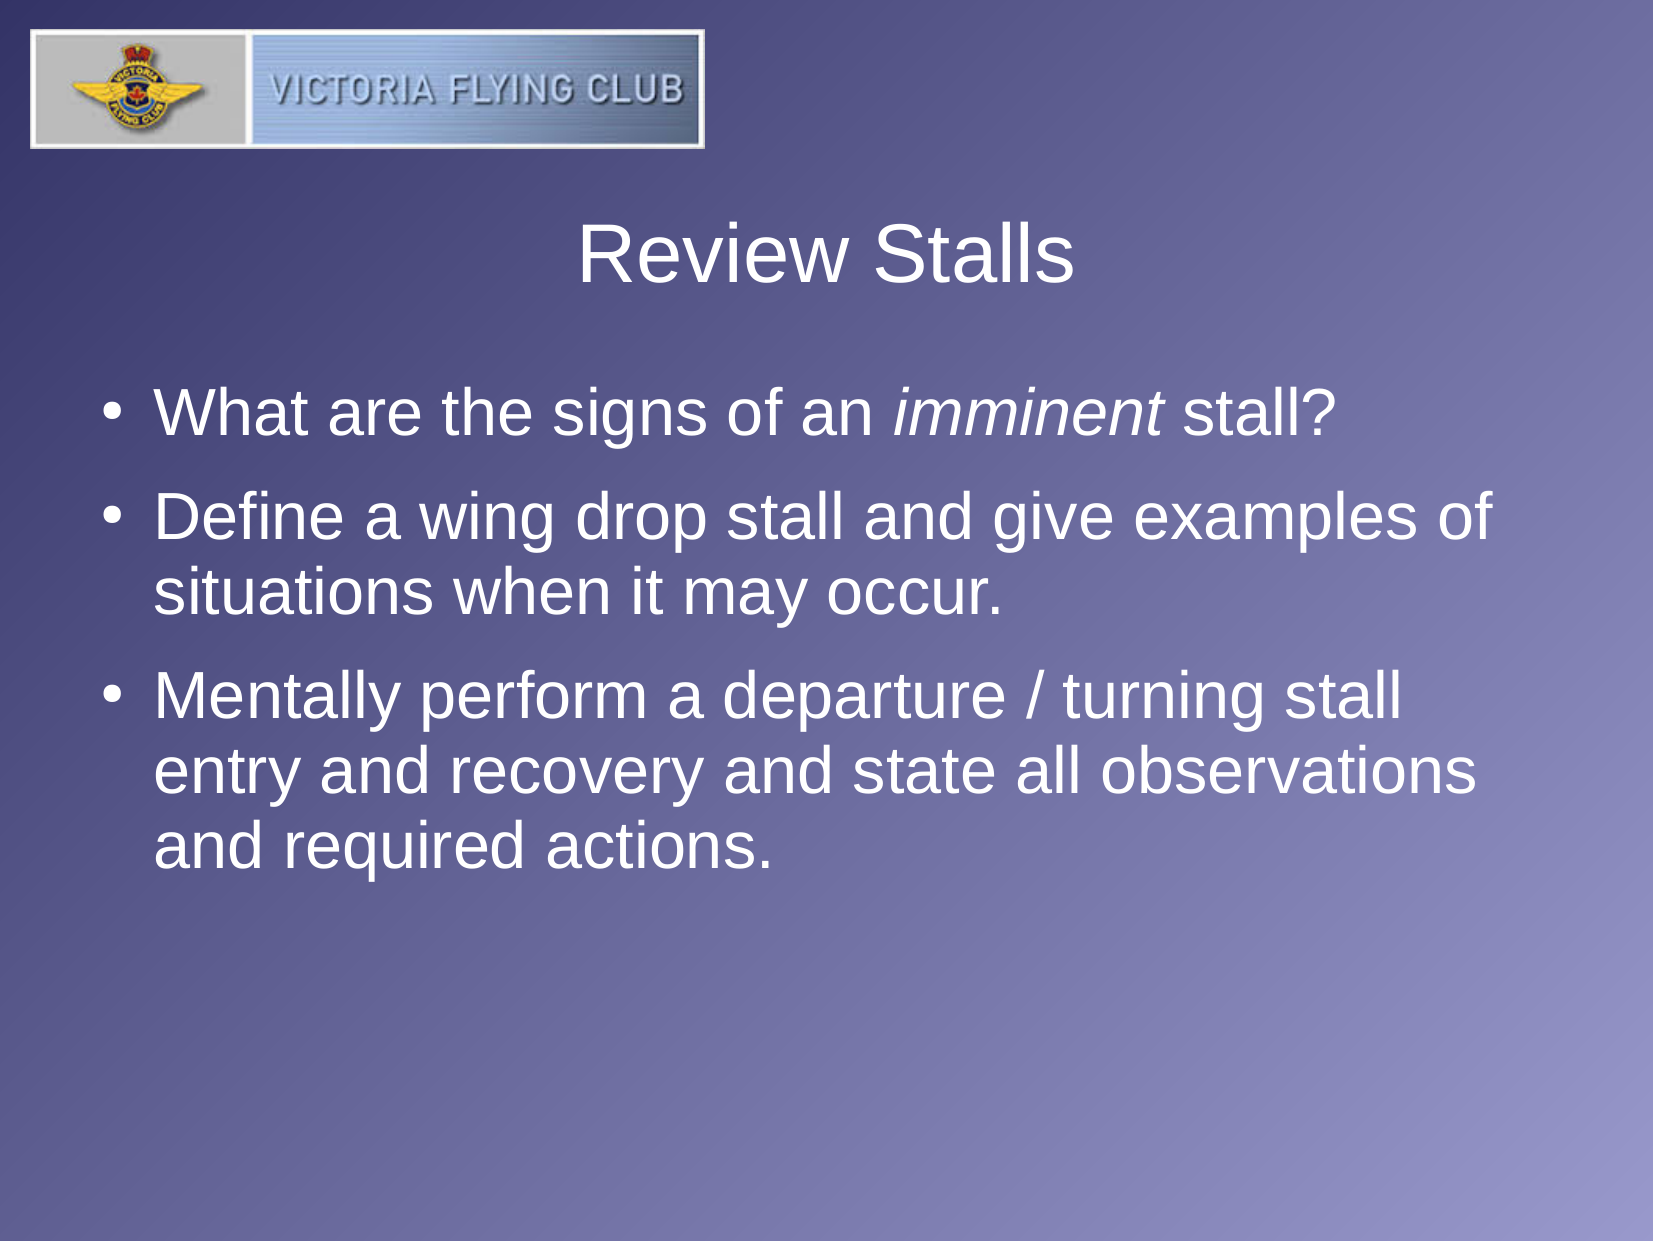

# Review Stalls
What are the signs of an imminent stall?
Define a wing drop stall and give examples of situations when it may occur.
Mentally perform a departure / turning stall entry and recovery and state all observations and required actions.